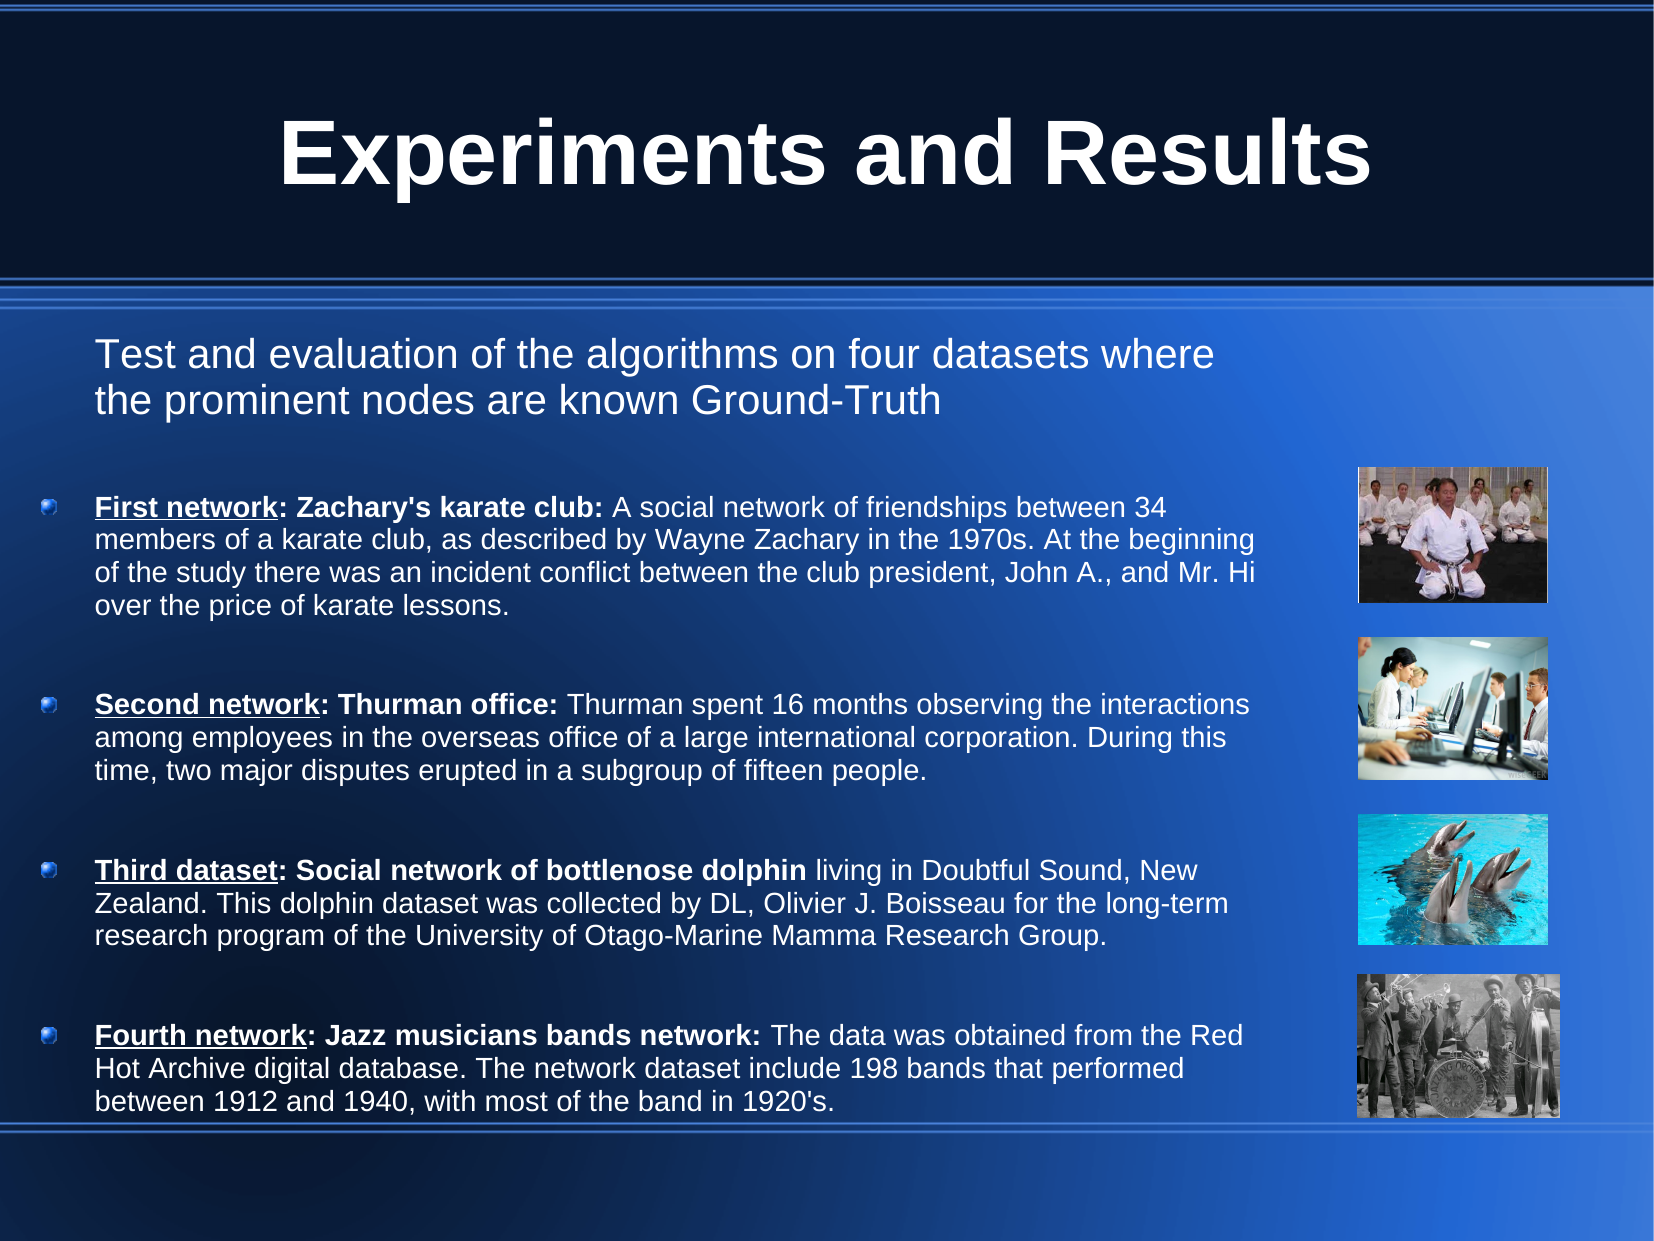

# Experiments and Results
Test and evaluation of the algorithms on four datasets where the prominent nodes are known Ground-Truth
First network: Zachary's karate club: A social network of friendships between 34 members of a karate club, as described by Wayne Zachary in the 1970s. At the beginning of the study there was an incident conflict between the club president, John A., and Mr. Hi over the price of karate lessons.
Second network: Thurman office: Thurman spent 16 months observing the interactions among employees in the overseas office of a large international corporation. During this time, two major disputes erupted in a subgroup of fifteen people.
Third dataset: Social network of bottlenose dolphin living in Doubtful Sound, New Zealand. This dolphin dataset was collected by DL, Olivier J. Boisseau for the long-term research program of the University of Otago-Marine Mamma Research Group.
Fourth network: Jazz musicians bands network: The data was obtained from the Red Hot Archive digital database. The network dataset include 198 bands that performed between 1912 and 1940, with most of the band in 1920's.